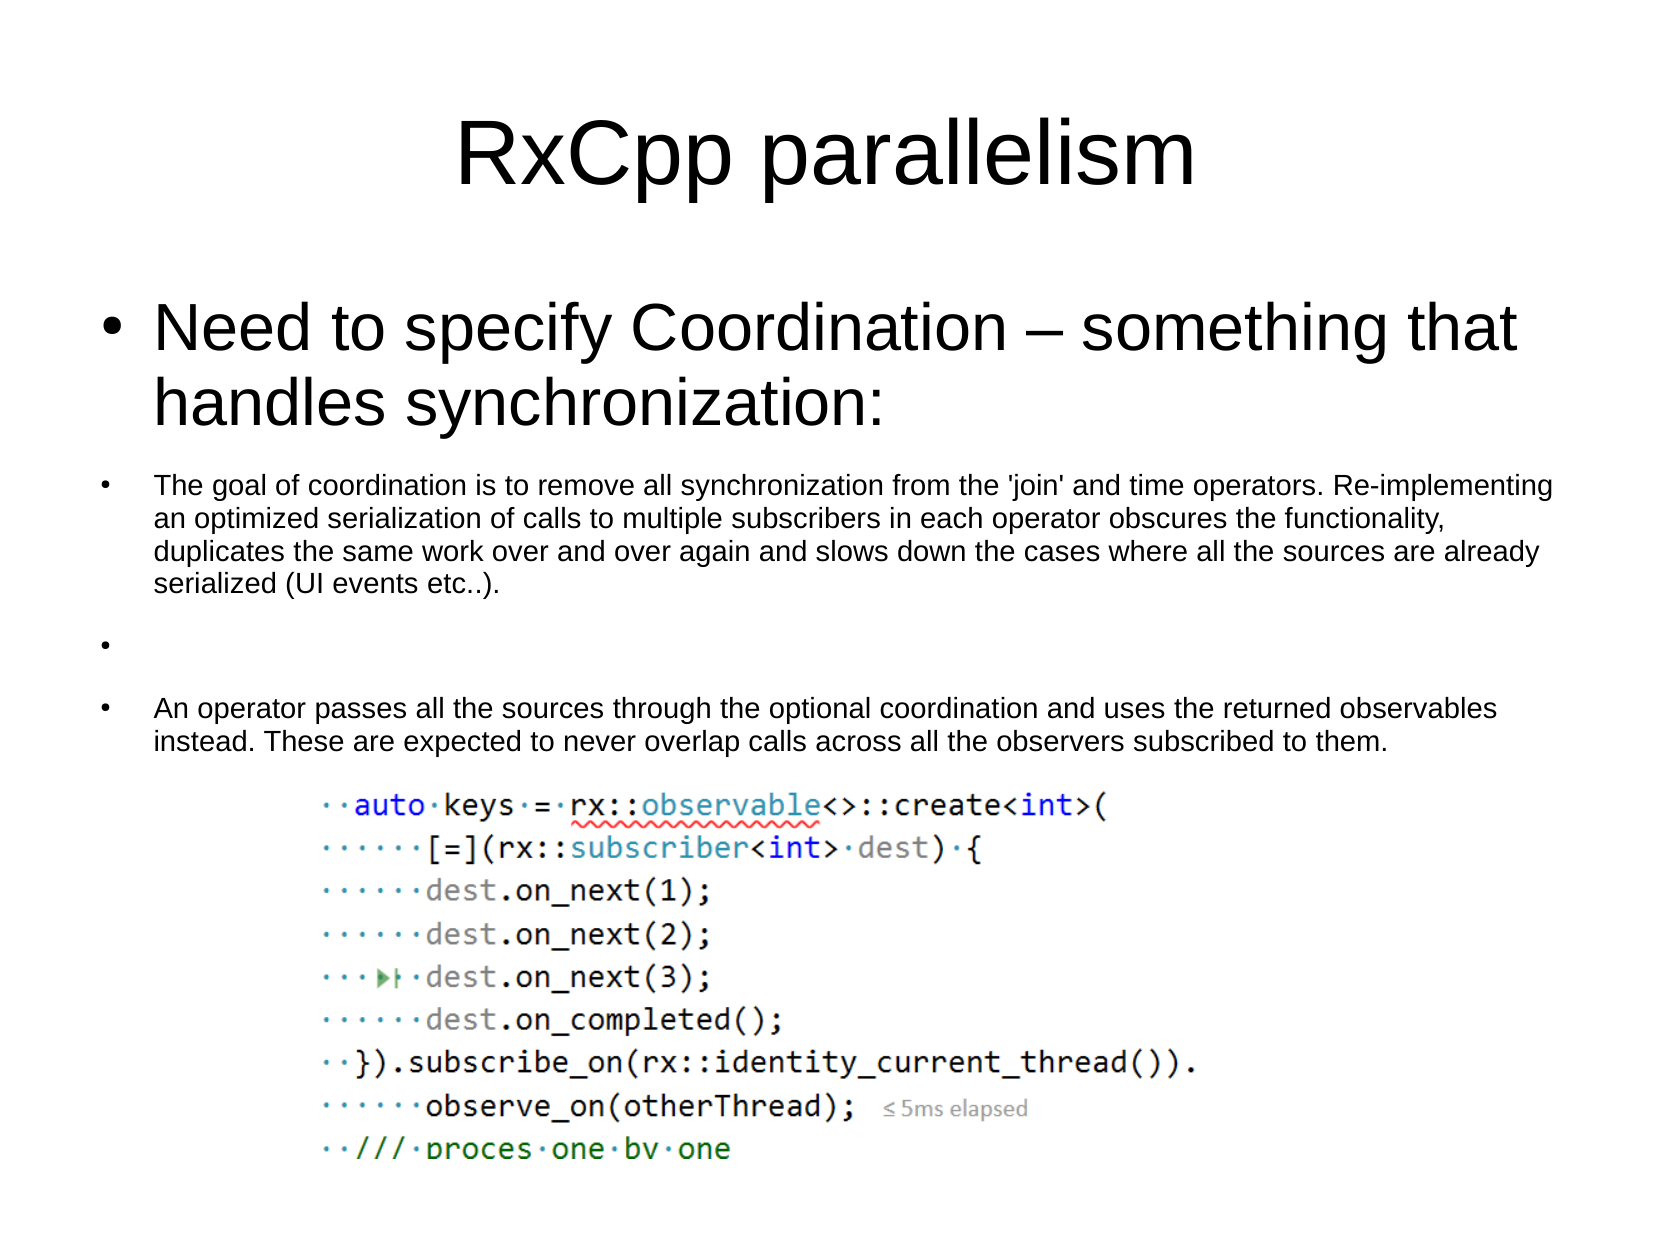

# RxCpp parallelism
Need to specify Coordination – something that handles synchronization:
The goal of coordination is to remove all synchronization from the 'join' and time operators. Re-implementing an optimized serialization of calls to multiple subscribers in each operator obscures the functionality, duplicates the same work over and over again and slows down the cases where all the sources are already serialized (UI events etc..).
An operator passes all the sources through the optional coordination and uses the returned observables instead. These are expected to never overlap calls across all the observers subscribed to them.